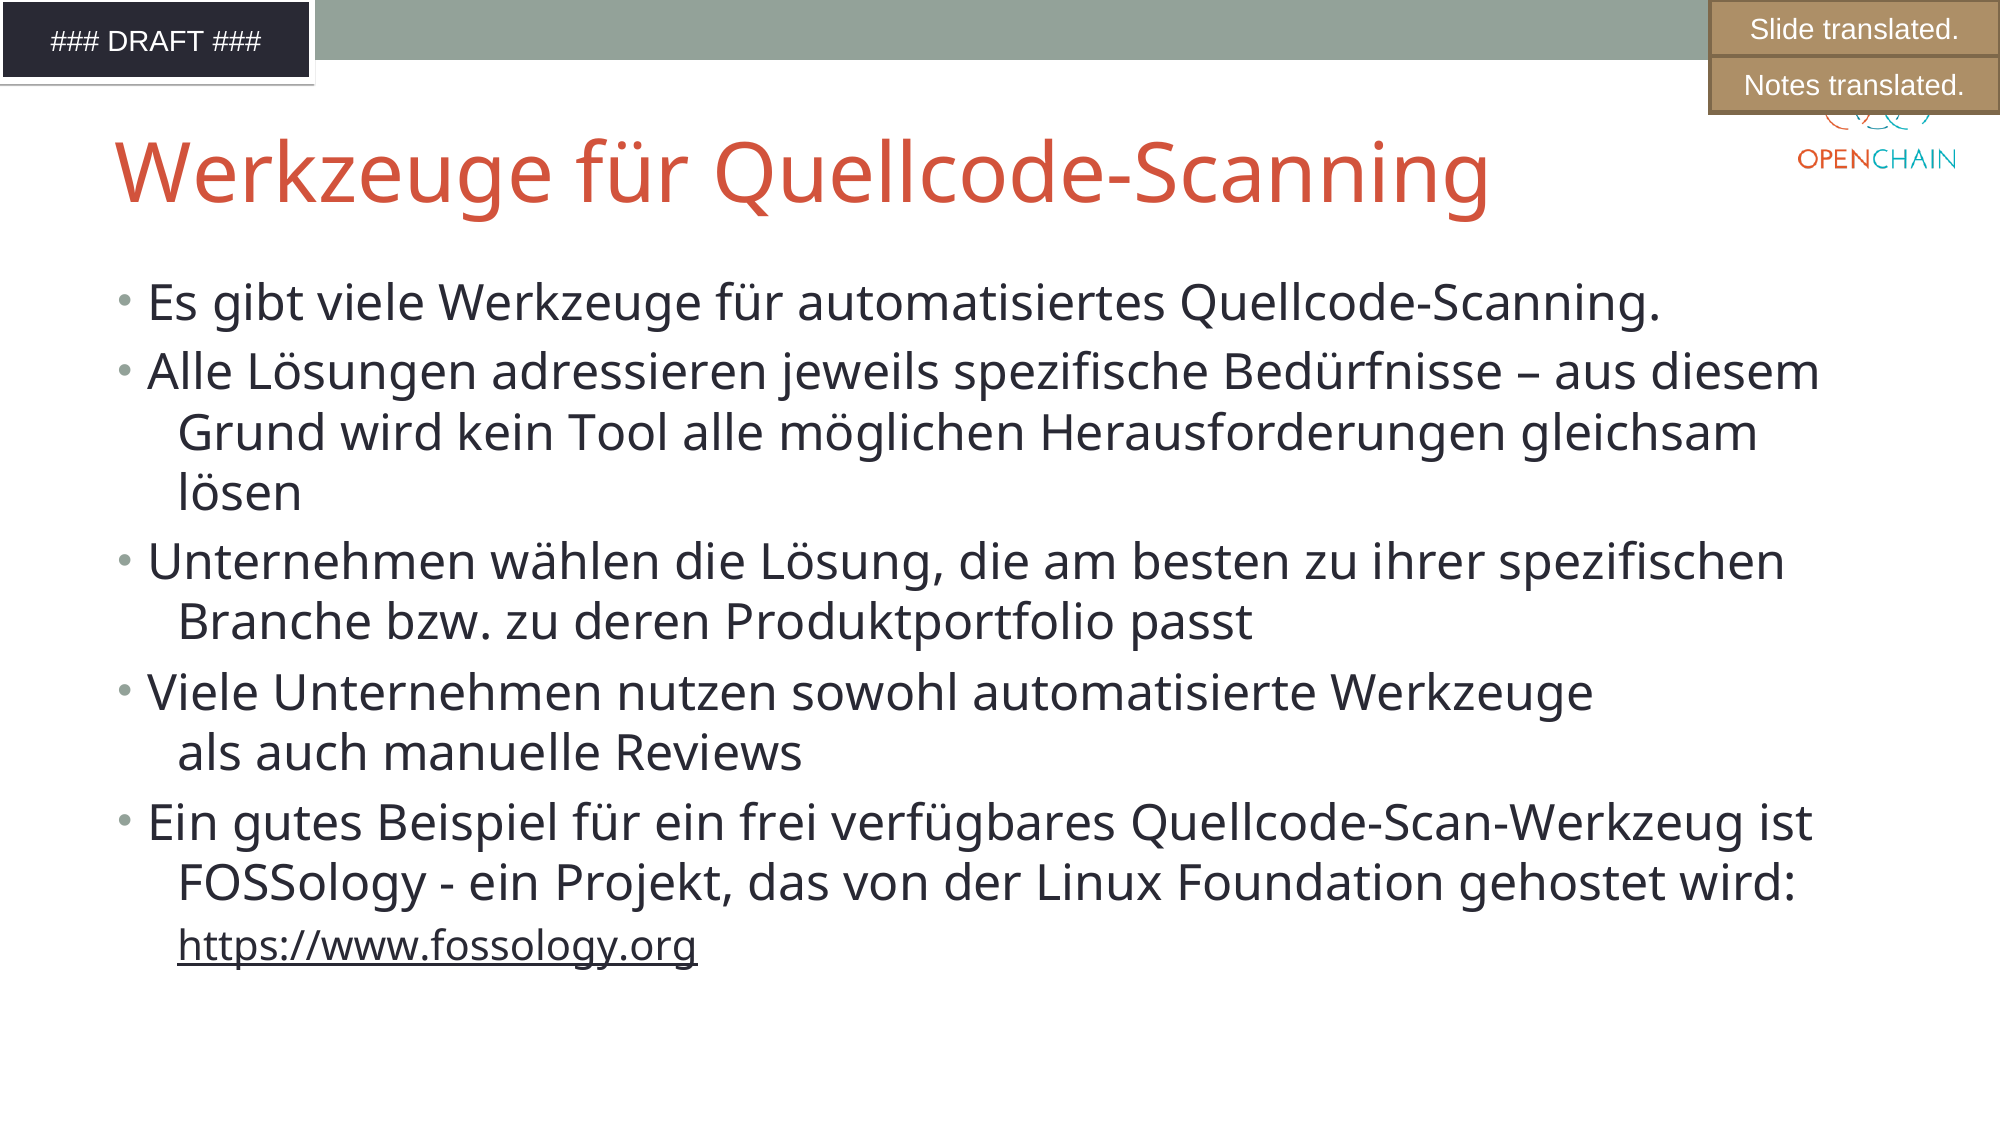

Slide translated.
Notes translated.
# Werkzeuge für Quellcode-Scanning
Es gibt viele Werkzeuge für automatisiertes Quellcode-Scanning.
Alle Lösungen adressieren jeweils spezifische Bedürfnisse – aus diesem Grund wird kein Tool alle möglichen Herausforderungen gleichsam lösen
Unternehmen wählen die Lösung, die am besten zu ihrer spezifischen Branche bzw. zu deren Produktportfolio passt
Viele Unternehmen nutzen sowohl automatisierte Werkzeuge
als auch manuelle Reviews
Ein gutes Beispiel für ein frei verfügbares Quellcode-Scan-Werkzeug ist FOSSology - ein Projekt, das von der Linux Foundation gehostet wird:
https://www.fossology.org